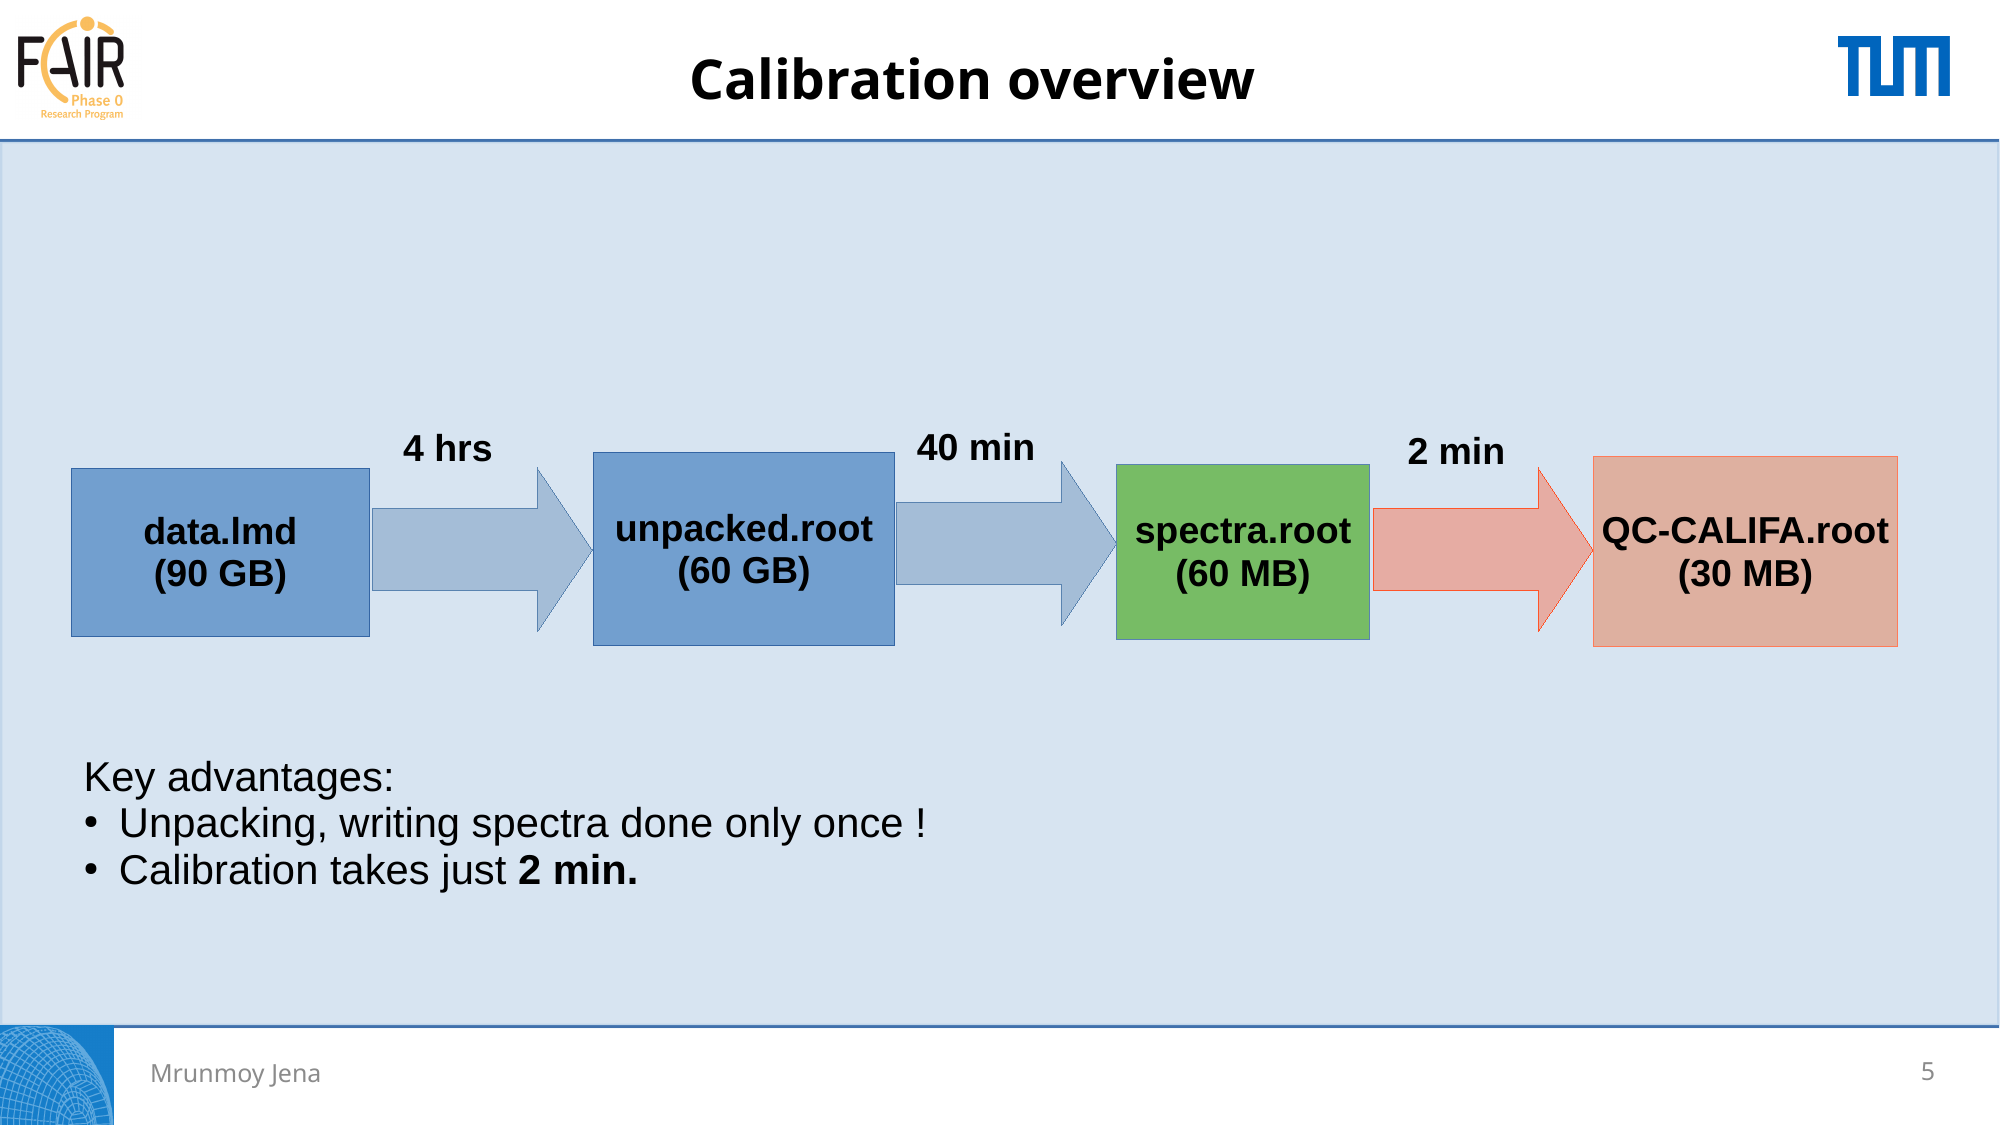

# Calibration overview
40 min
4 hrs
2 min
unpacked.root
(60 GB)
QC-CALIFA.root
(30 MB)
spectra.root
(60 MB)
data.lmd
(90 GB)
Key advantages:
Unpacking, writing spectra done only once !
Calibration takes just 2 min.
5